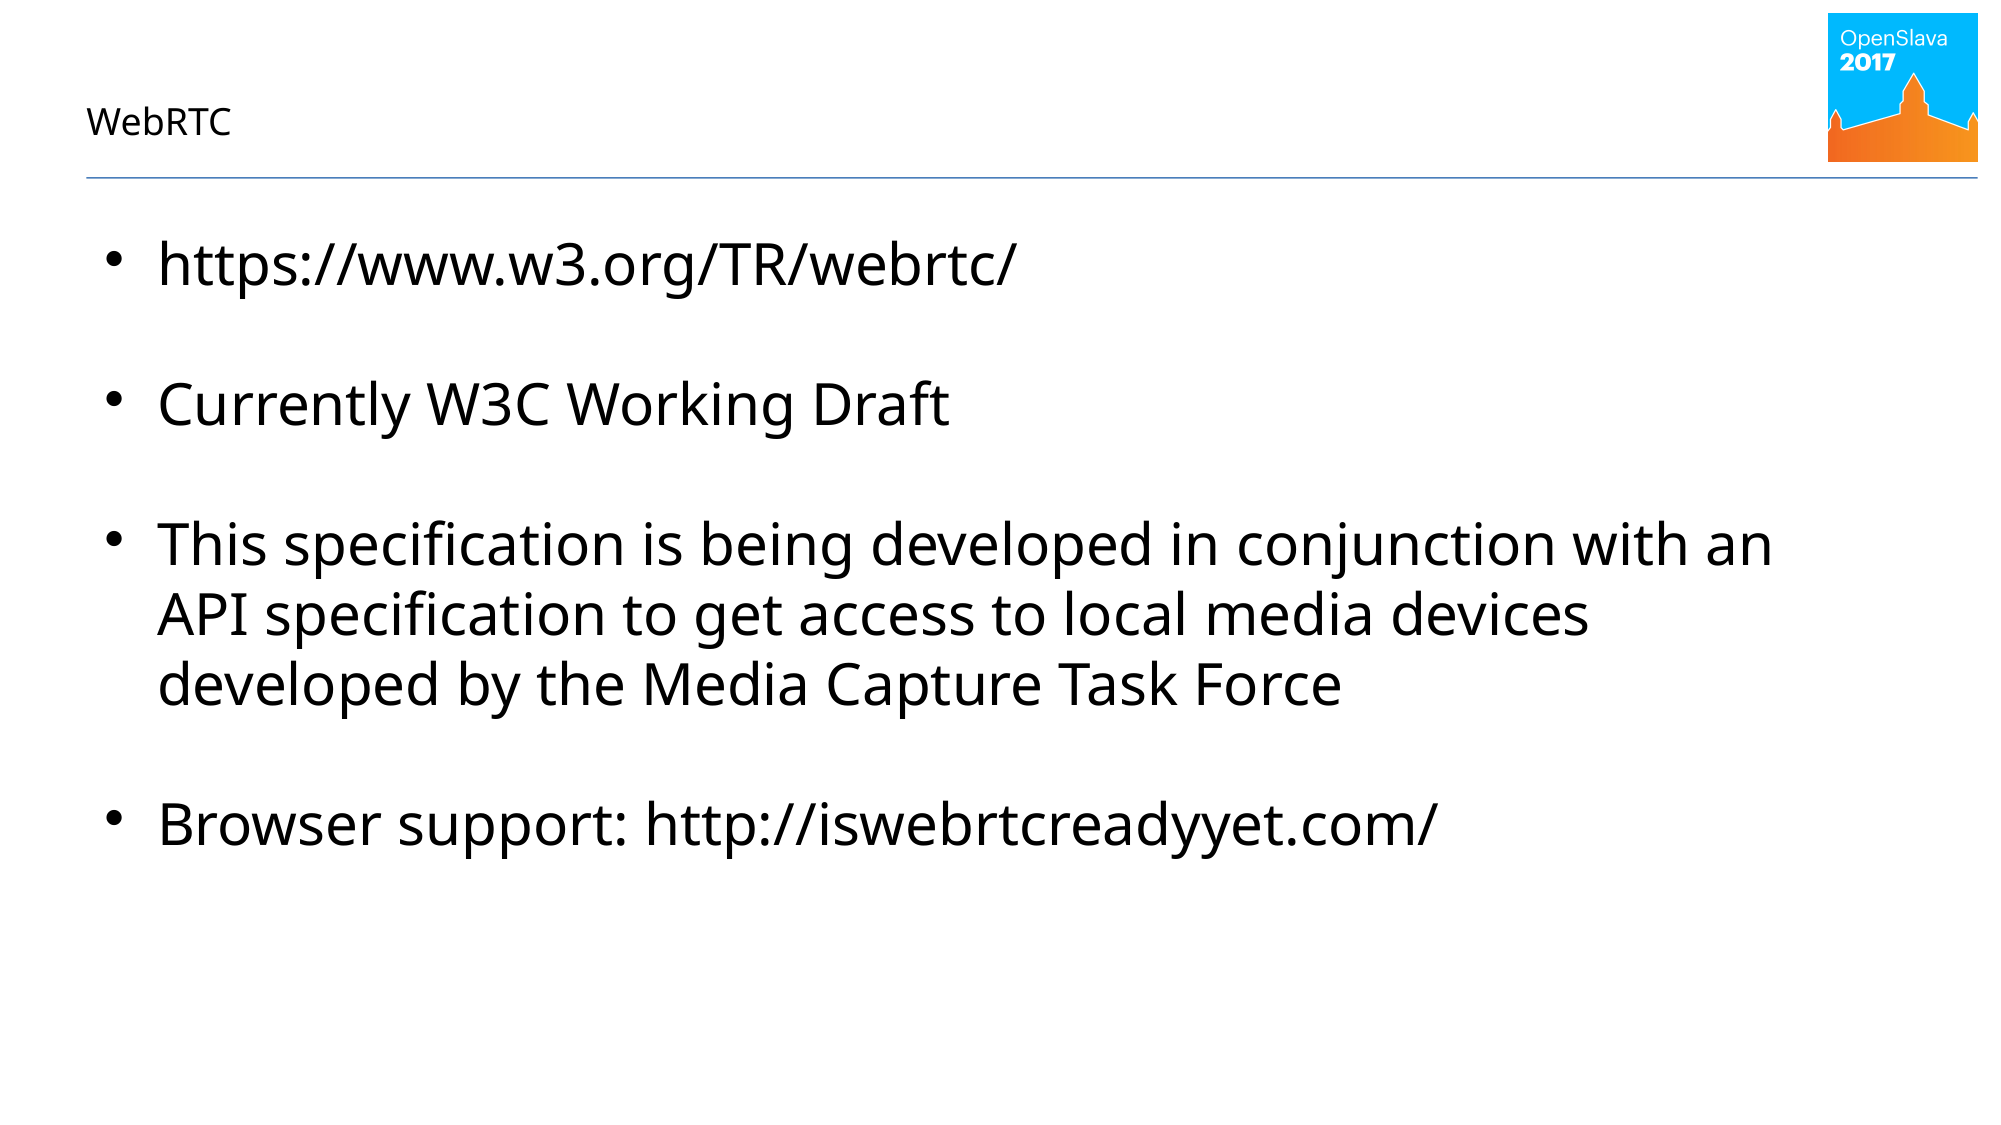

WebRTC
https://www.w3.org/TR/webrtc/
Currently W3C Working Draft
This specification is being developed in conjunction with an API specification to get access to local media devices developed by the Media Capture Task Force
Browser support: http://iswebrtcreadyyet.com/